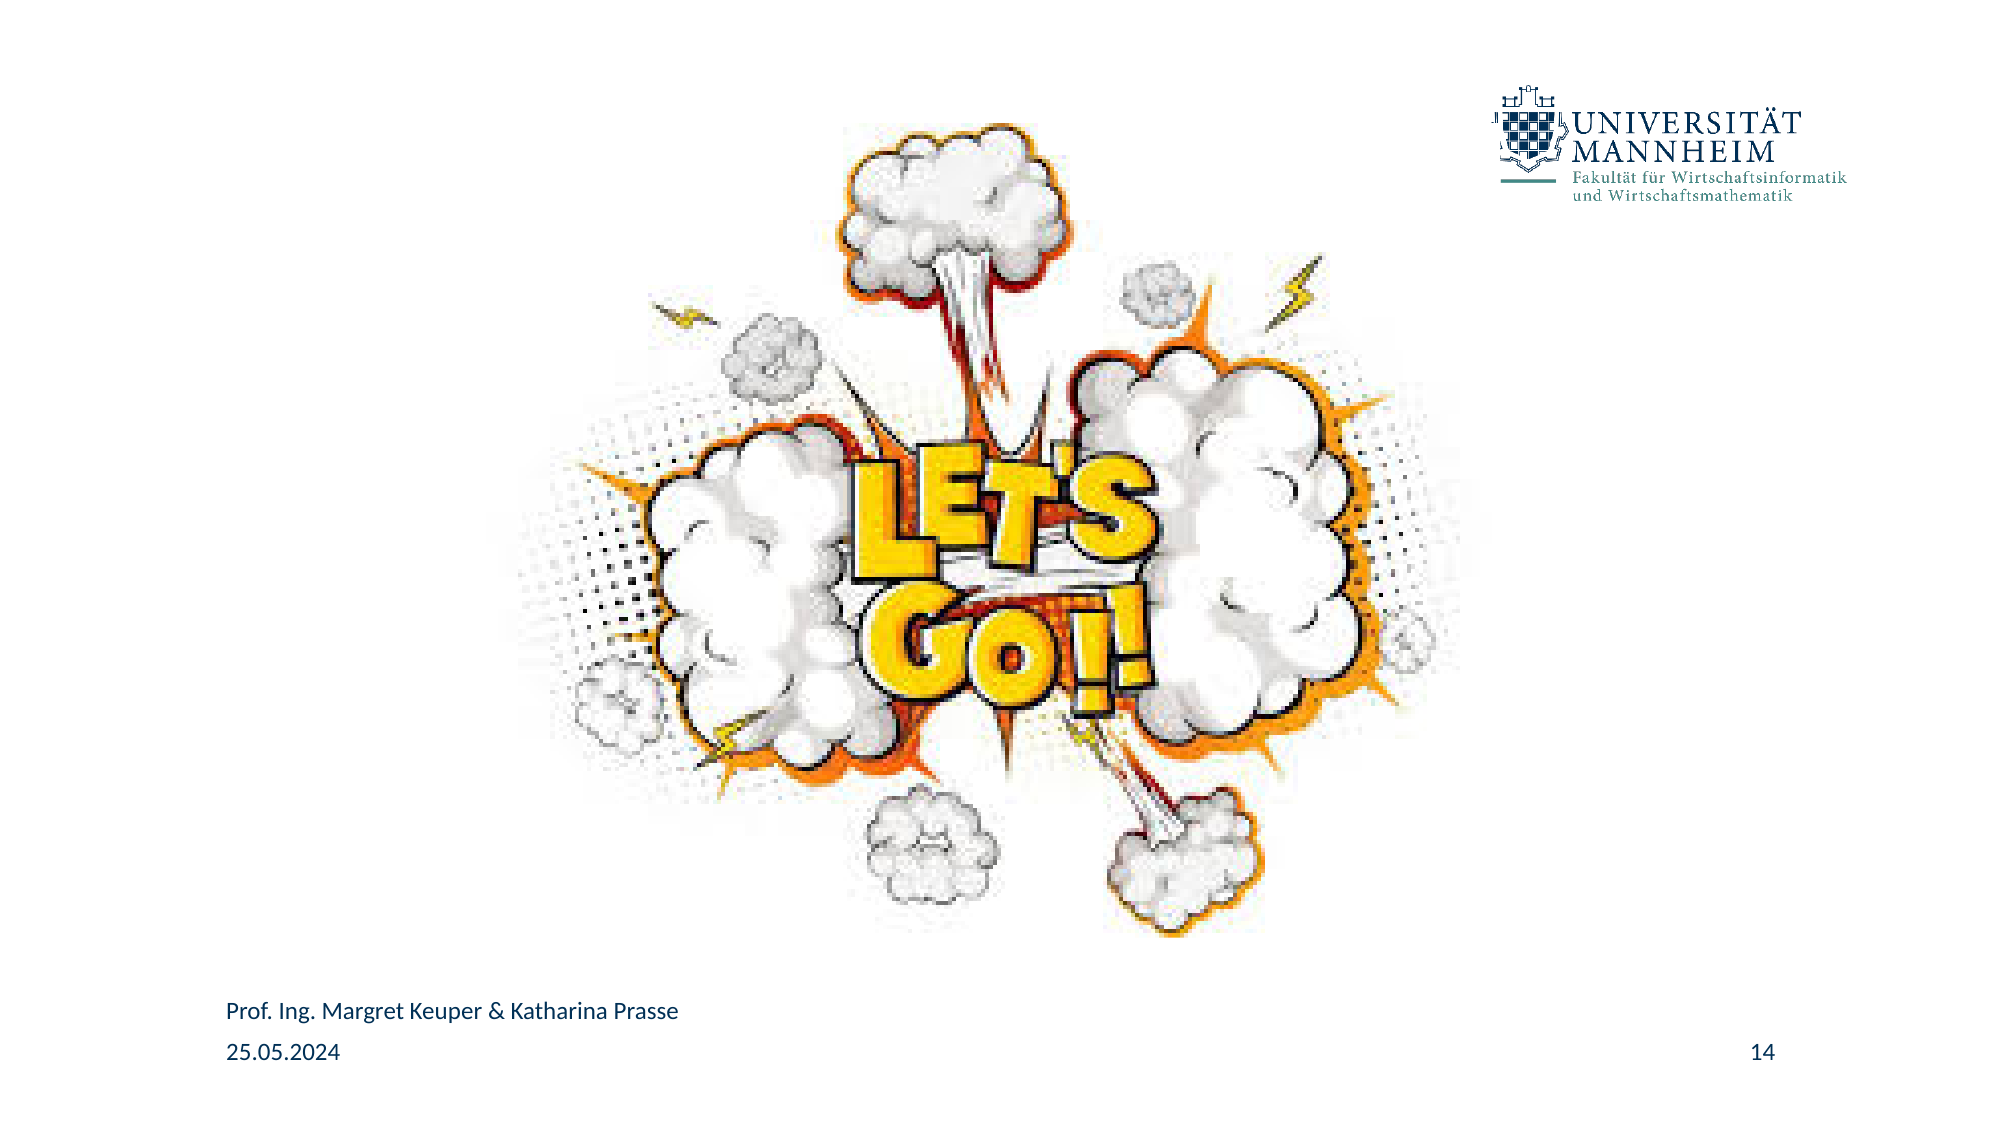

Prof. Ing. Margret Keuper & Katharina Prasse
25.05.2024
14